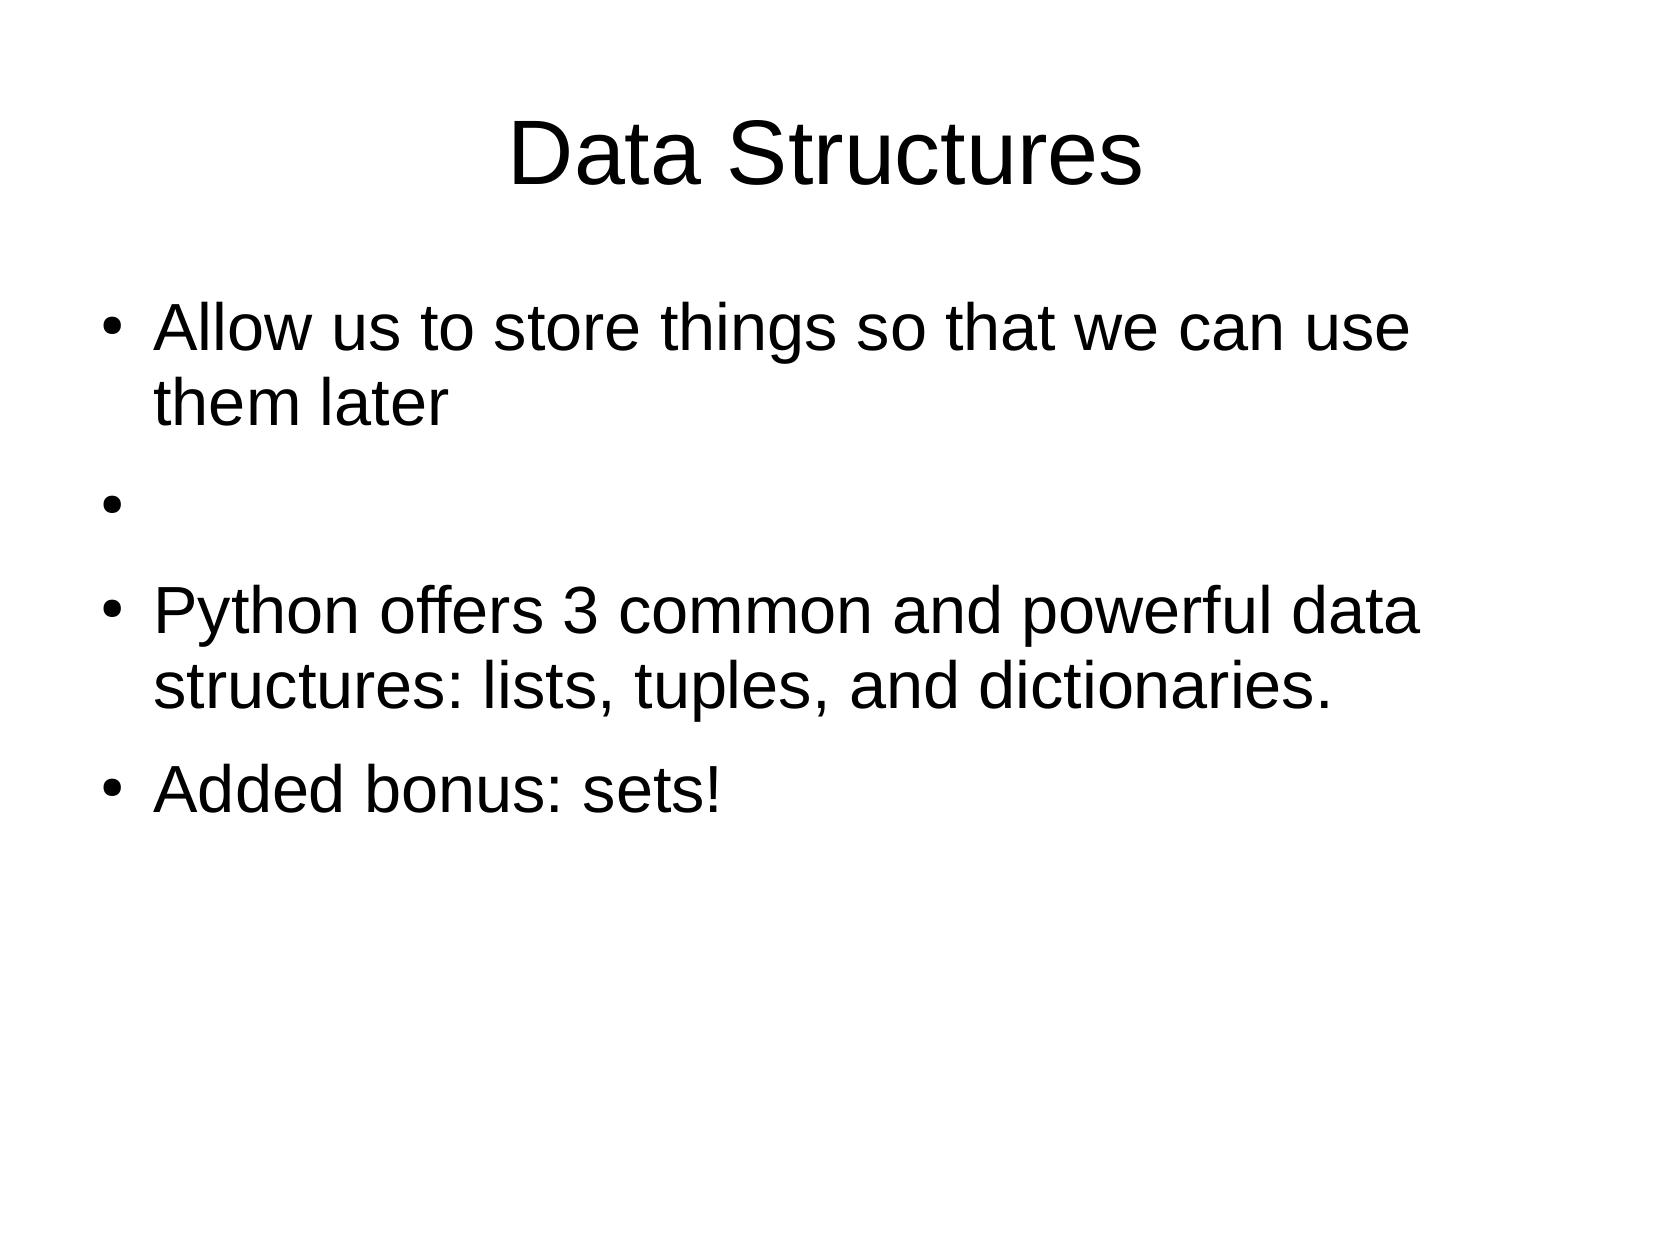

# Data Structures
Allow us to store things so that we can use them later
Python offers 3 common and powerful data structures: lists, tuples, and dictionaries.
Added bonus: sets!